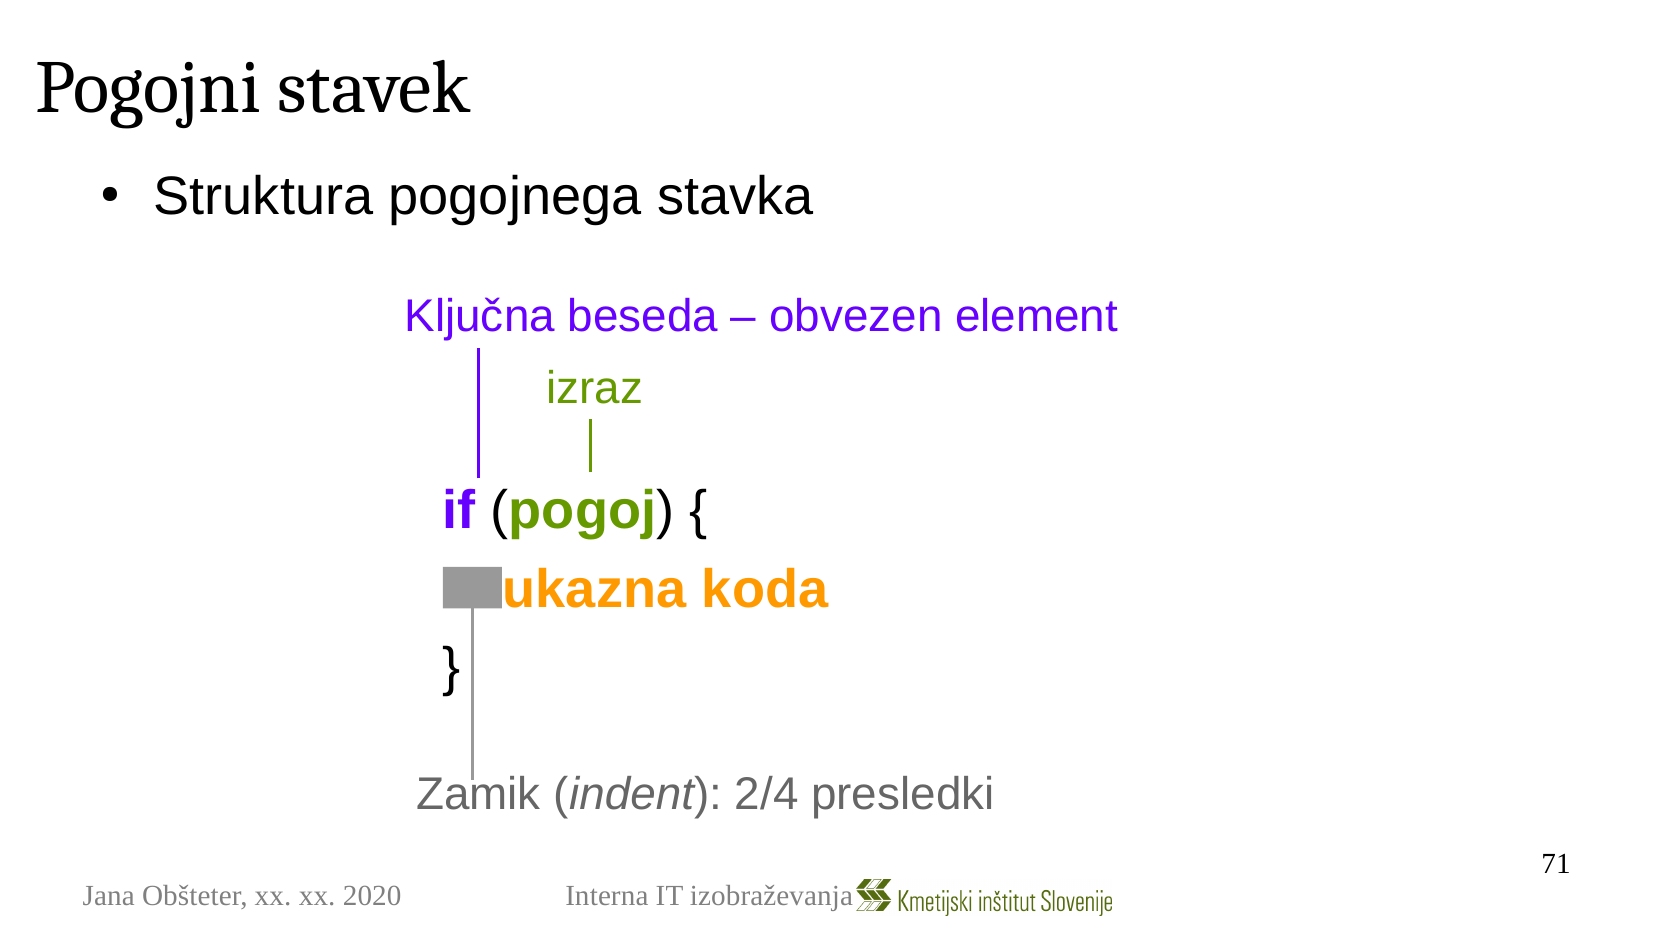

# Pogojni stavek
Struktura pogojnega stavka
 if (pogoj) {
 ukazna koda
 }
Ključna beseda – obvezen element
izraz
Zamik (indent): 2/4 presledki
71